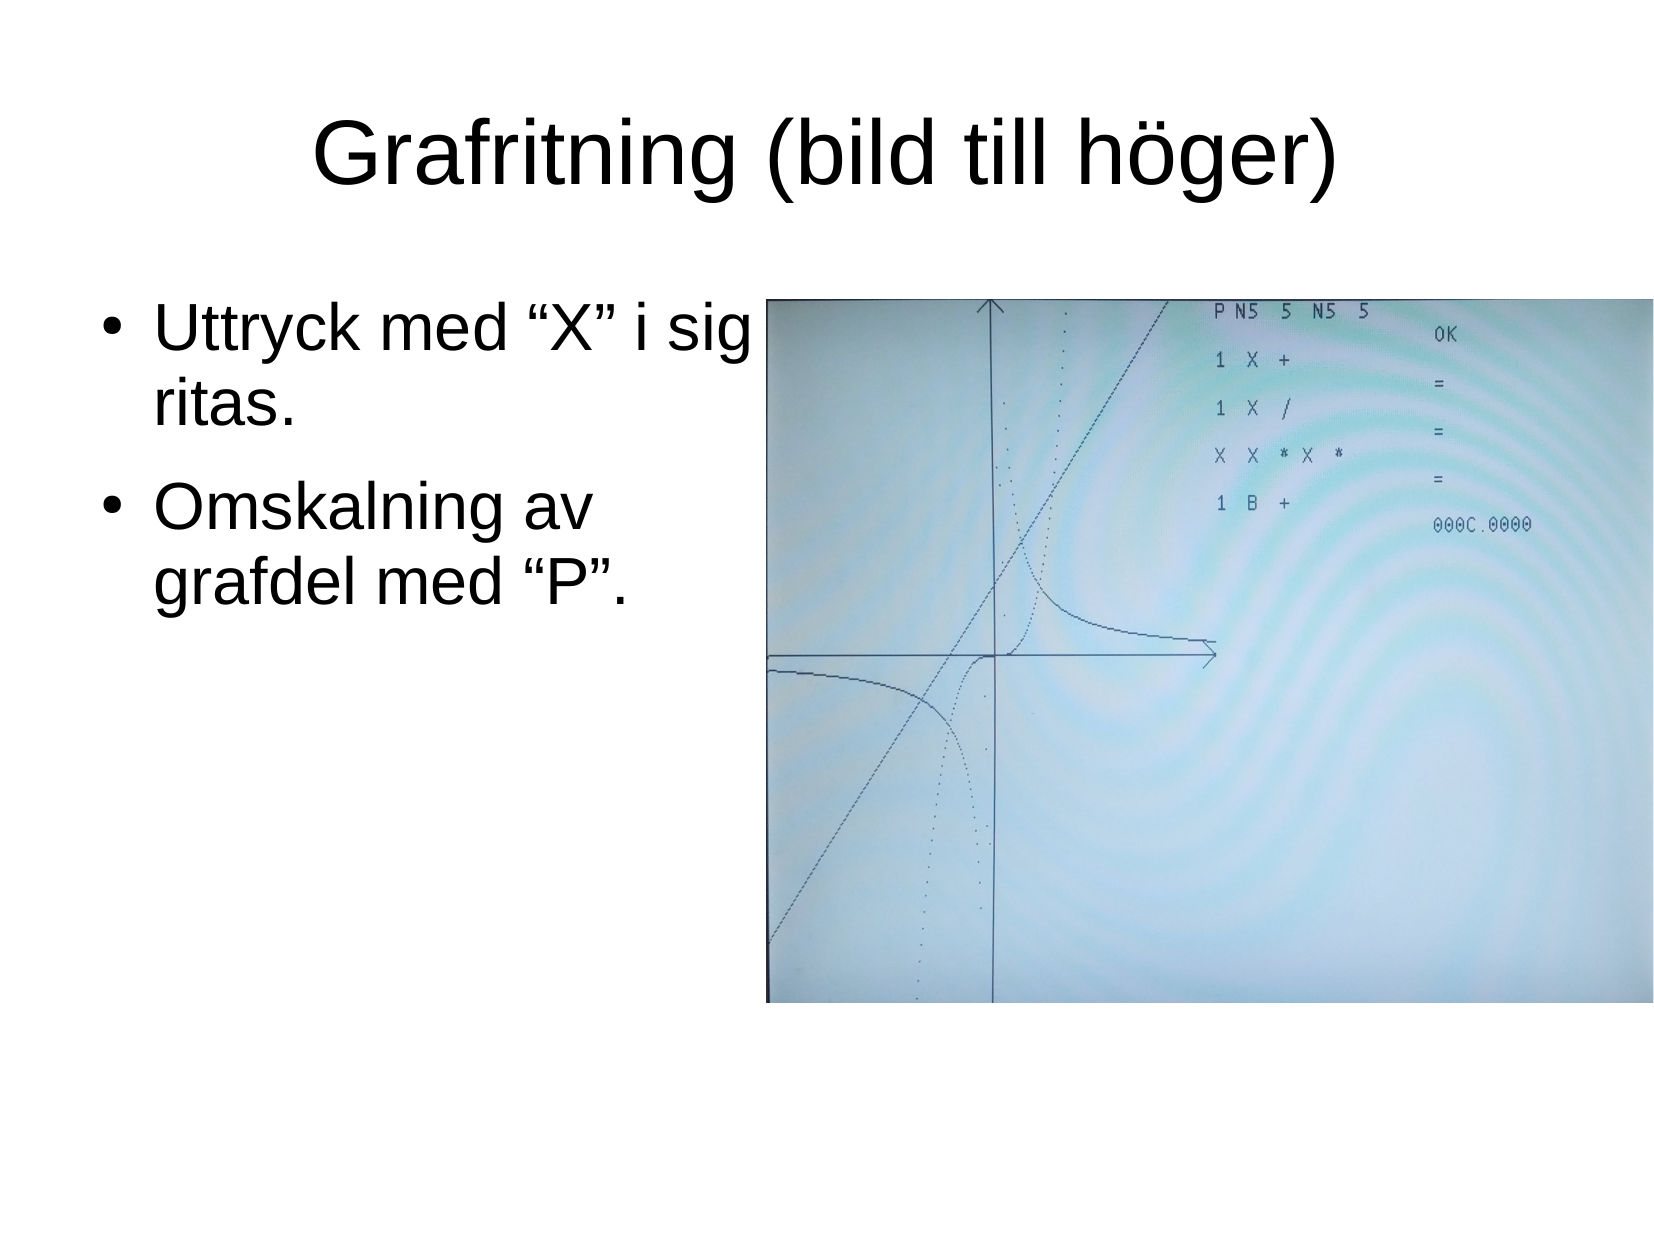

# Grafritning (bild till höger)
Uttryck med “X” i sig ritas.
Omskalning av grafdel med “P”.